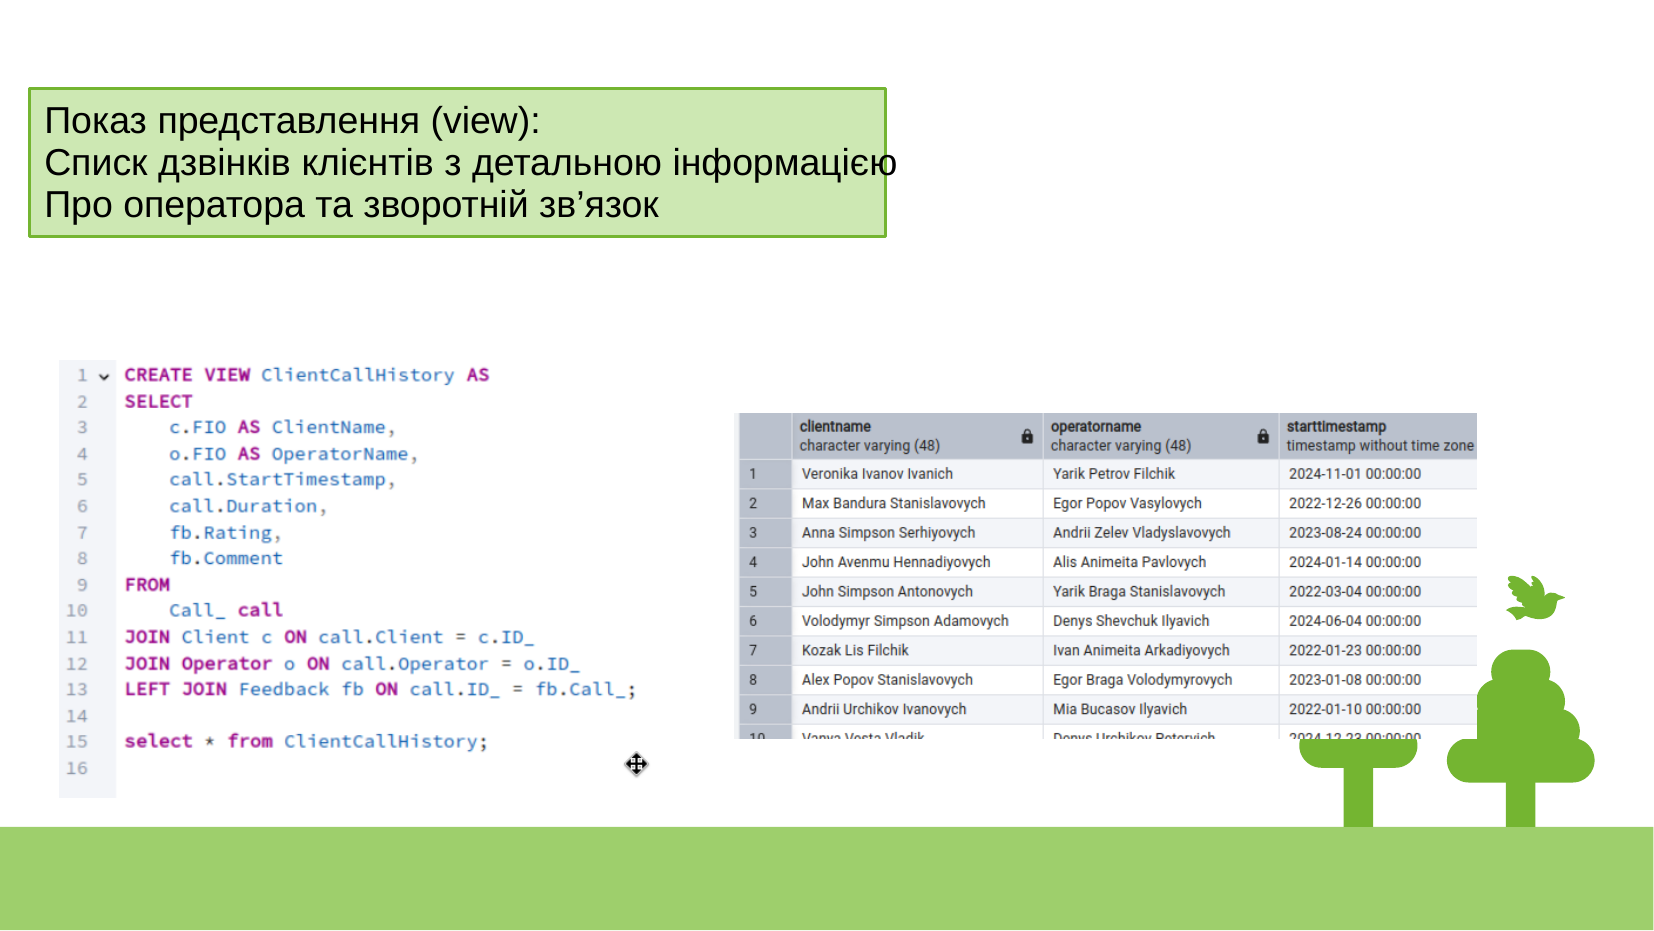

Показ представлення (view):
Списк дзвінків клієнтів з детальною інформацією
Про оператора та зворотній зв’язок